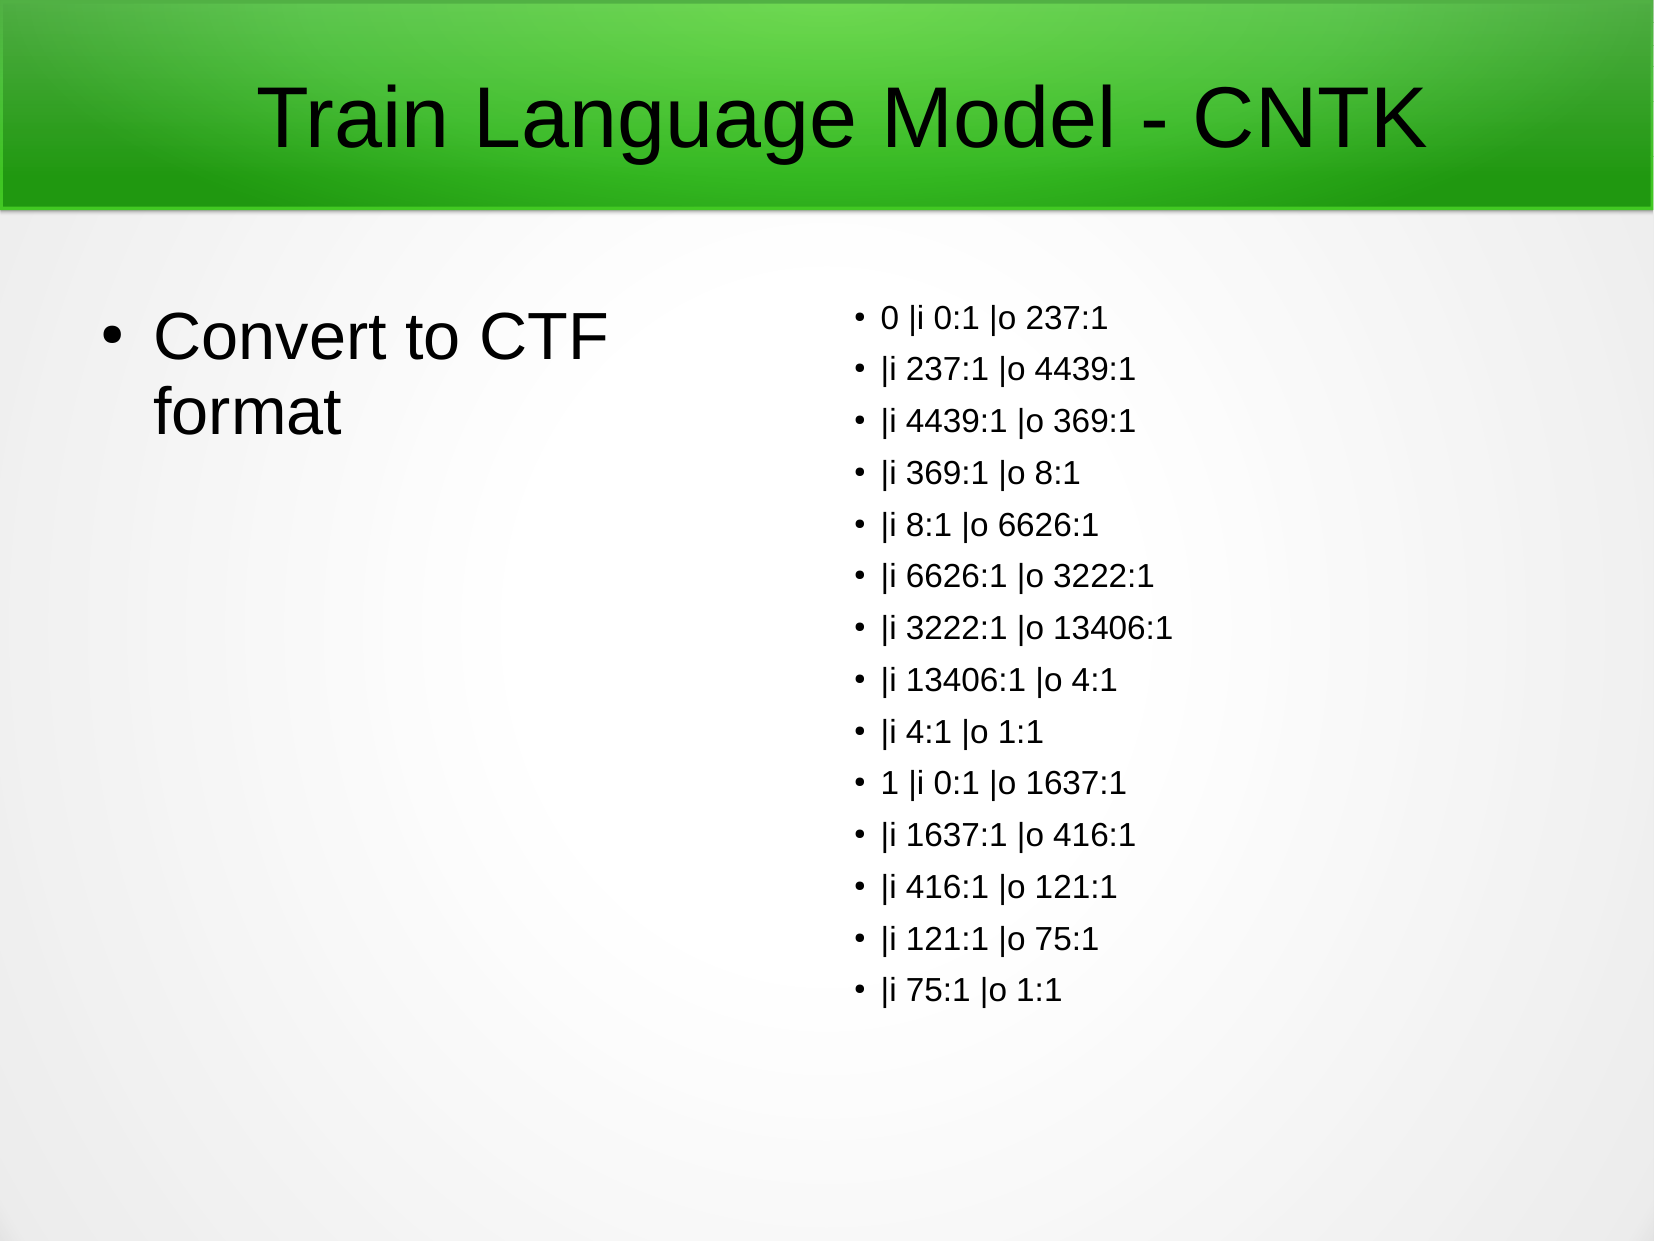

# Train Language Model - CNTK
Convert to CTF format
0 |i 0:1 |o 237:1
|i 237:1 |o 4439:1
|i 4439:1 |o 369:1
|i 369:1 |o 8:1
|i 8:1 |o 6626:1
|i 6626:1 |o 3222:1
|i 3222:1 |o 13406:1
|i 13406:1 |o 4:1
|i 4:1 |o 1:1
1 |i 0:1 |o 1637:1
|i 1637:1 |o 416:1
|i 416:1 |o 121:1
|i 121:1 |o 75:1
|i 75:1 |o 1:1